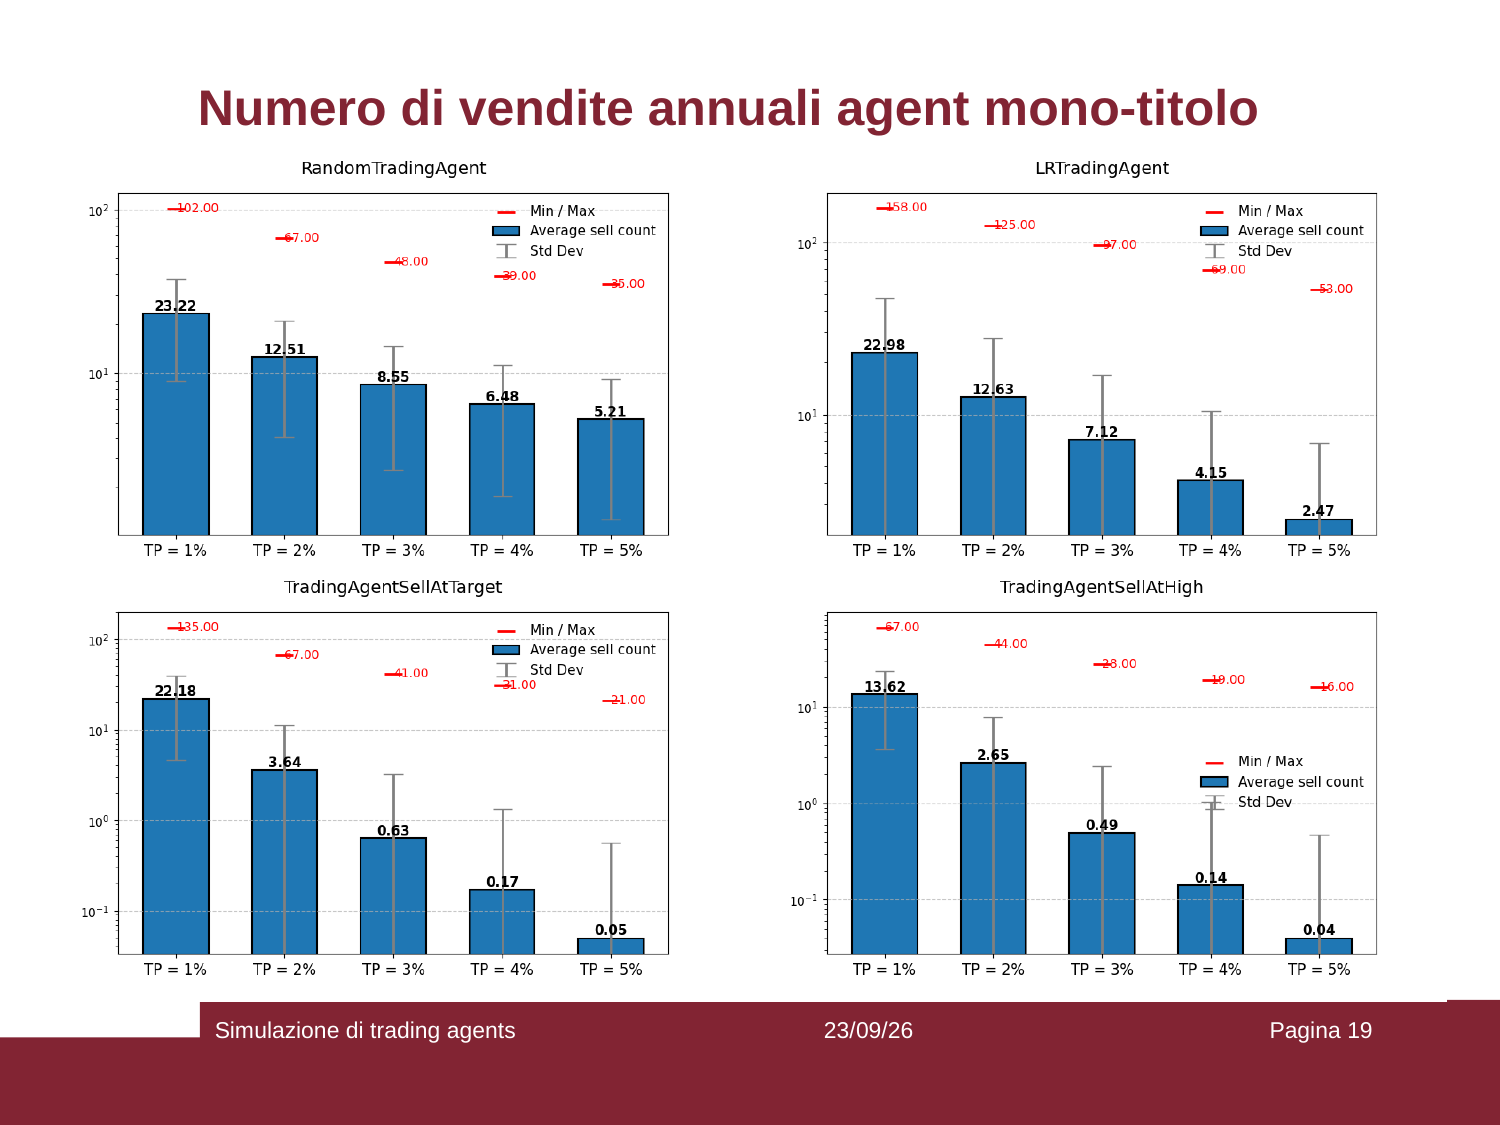

# Numero di vendite annuali agent mono-titolo
Simulazione di trading agents
19